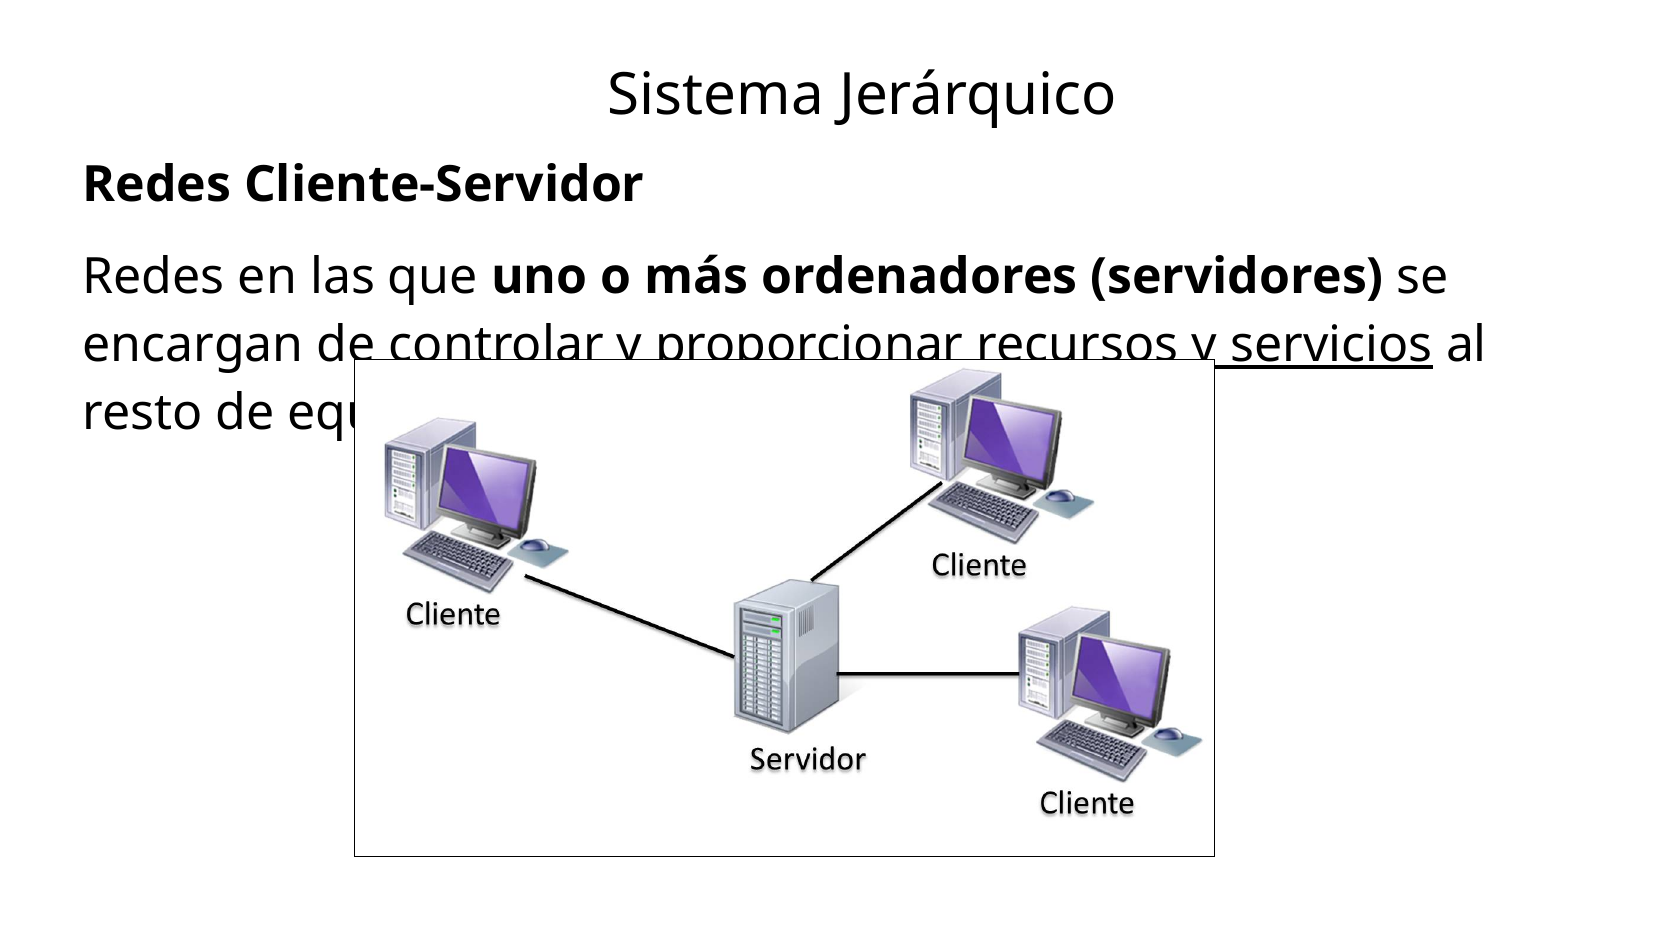

Sistema Jerárquico
# Redes Cliente-Servidor
Redes en las que uno o más ordenadores (servidores) se encargan de controlar y proporcionar recursos y servicios al resto de equipos